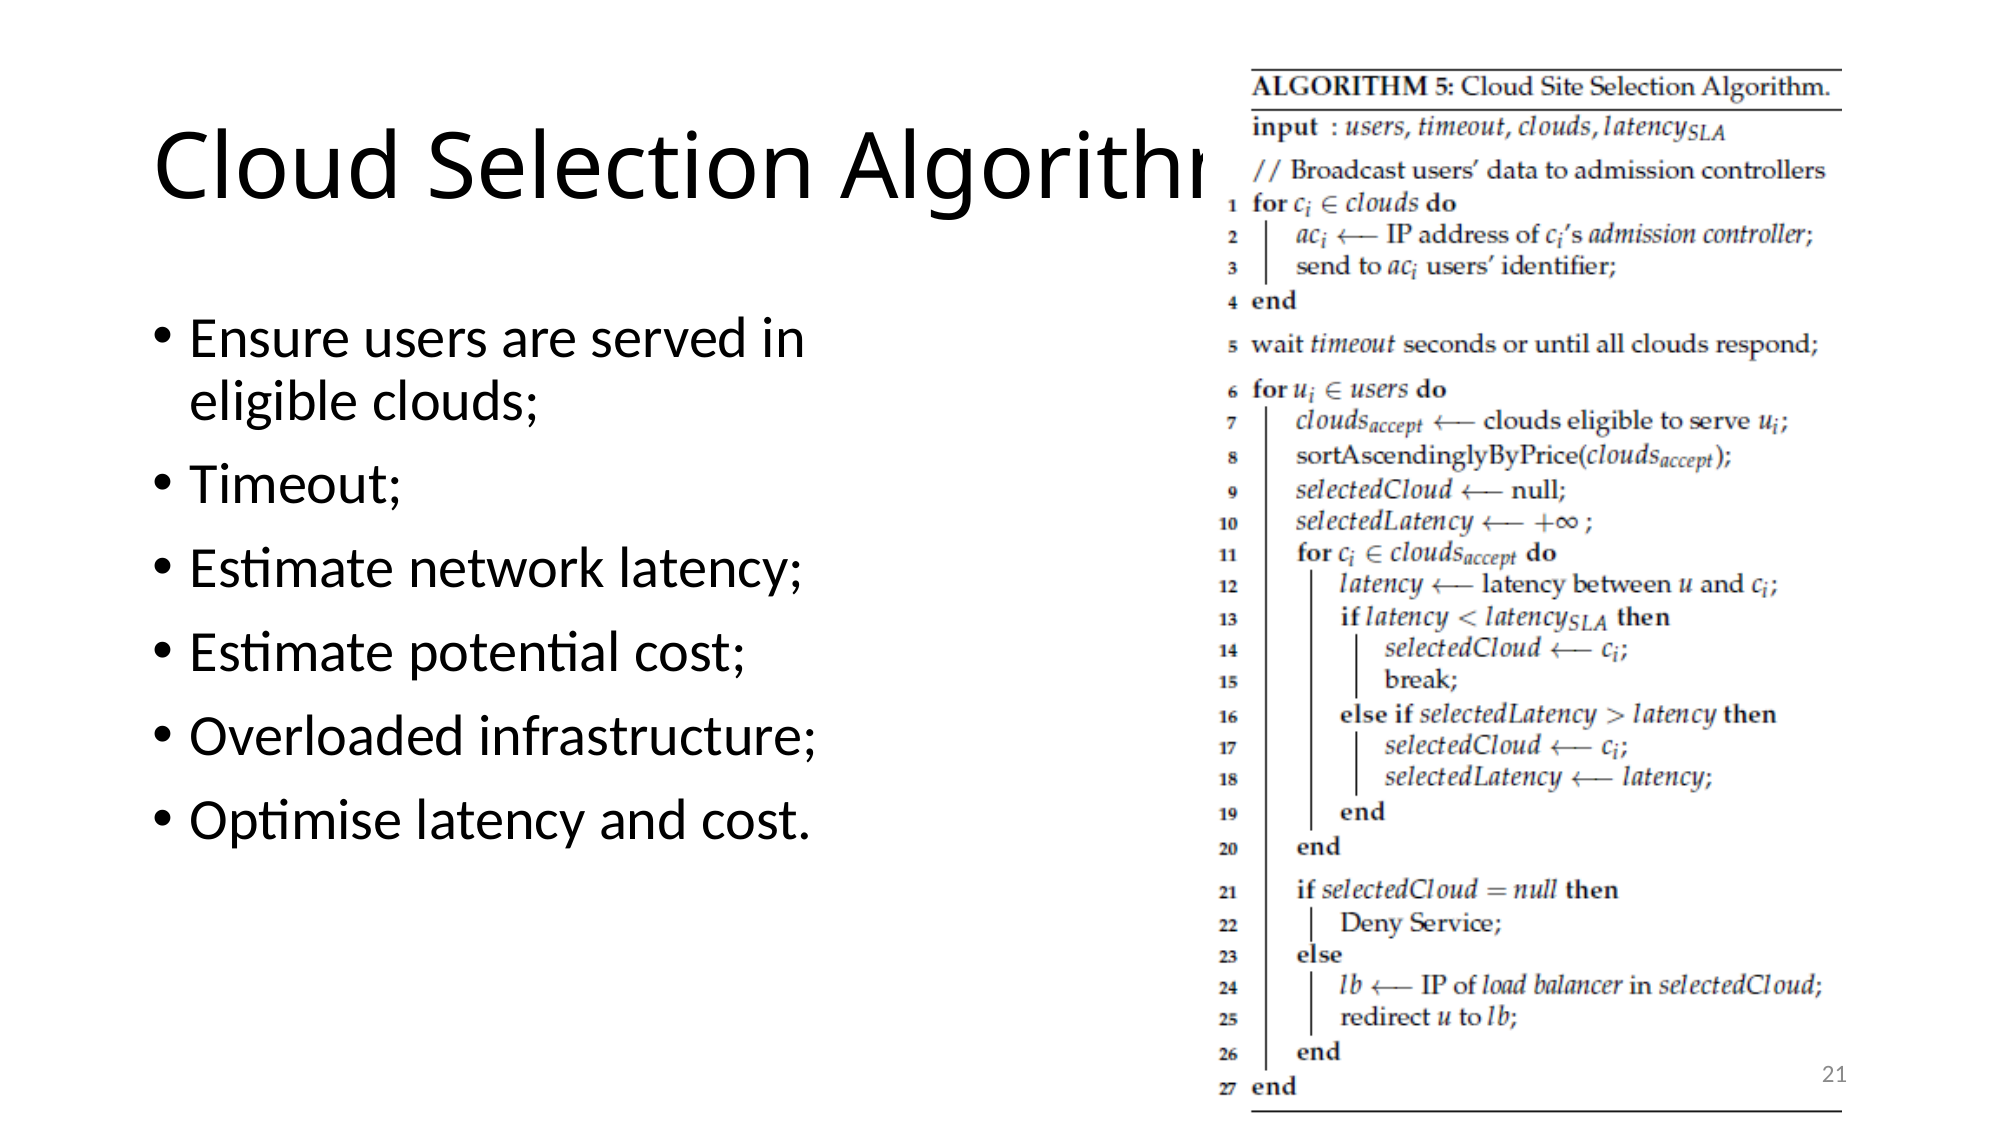

# Cloud Selection Algorithm
Ensure users are served in eligible clouds;
Timeout;
Estimate network latency;
Estimate potential cost;
Overloaded infrastructure;
Optimise latency and cost.